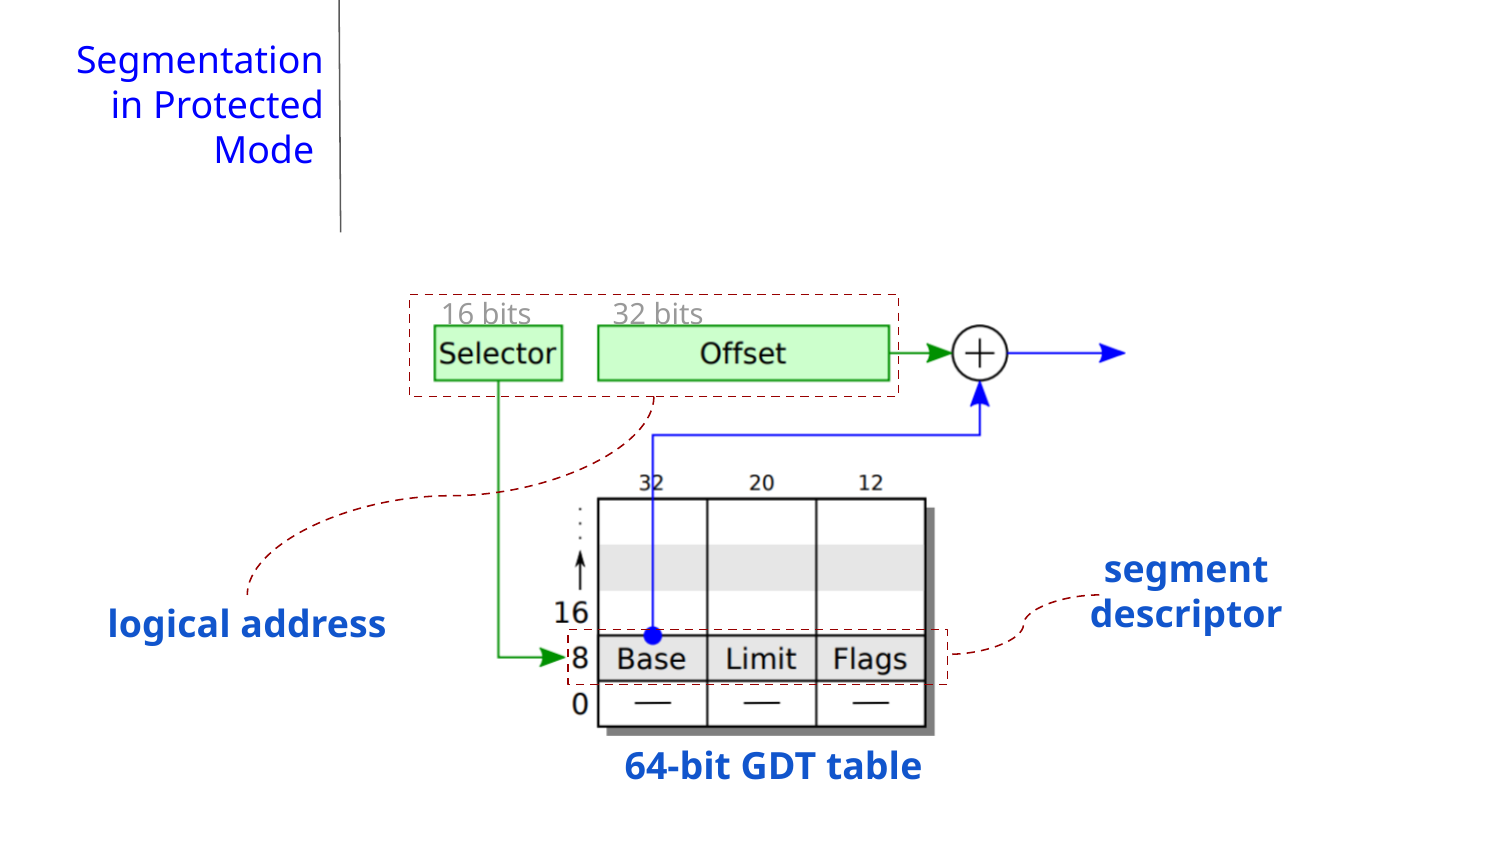

Segmentation
in Protected Mode
16 bits
32 bits
segment descriptor
logical address
64-bit GDT table